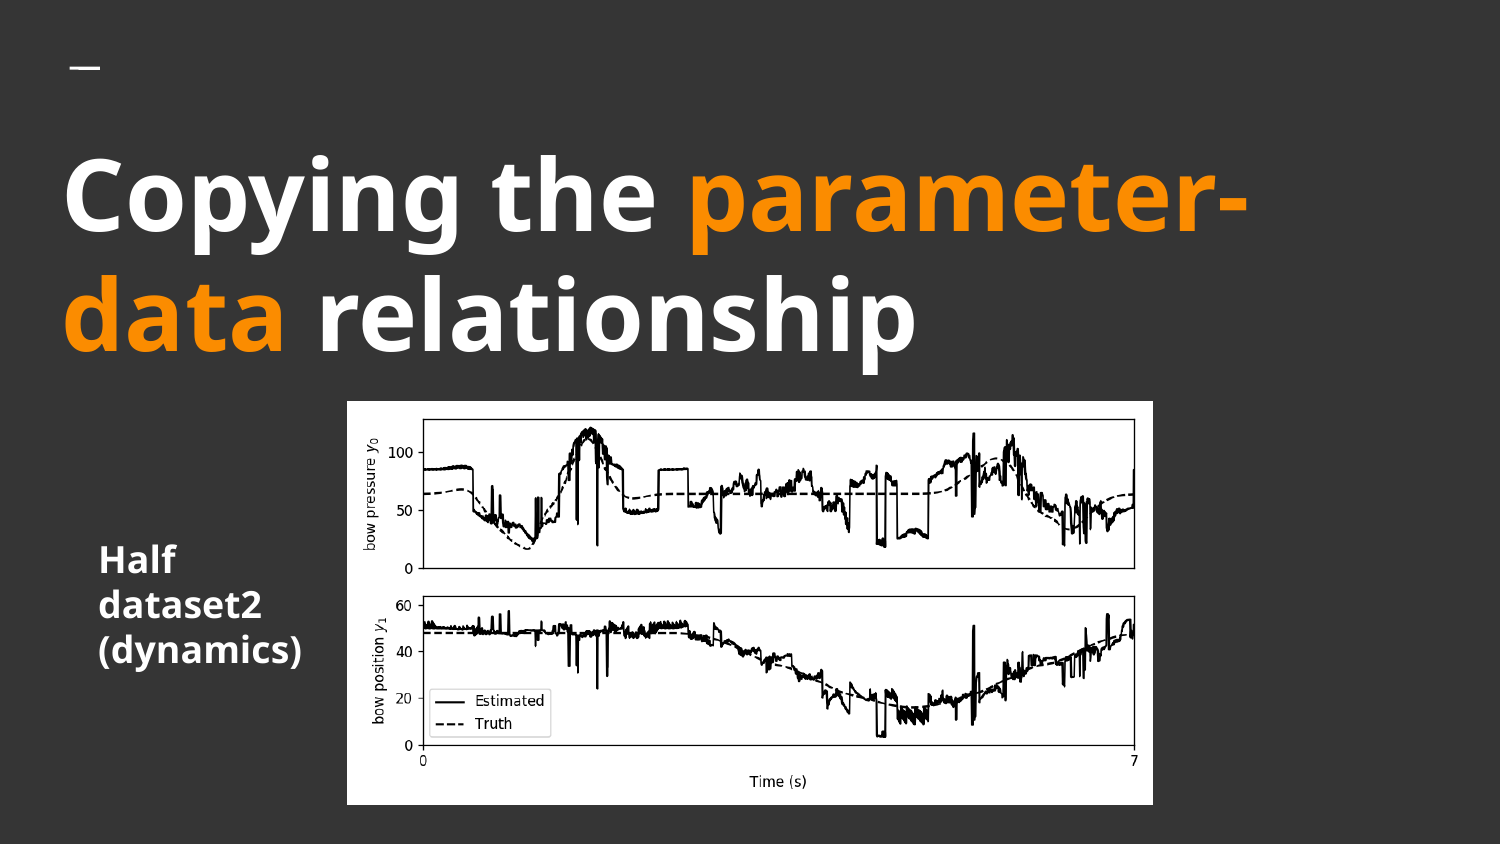

# Copying the parameter-data relationship
Half
dataset2
(dynamics)